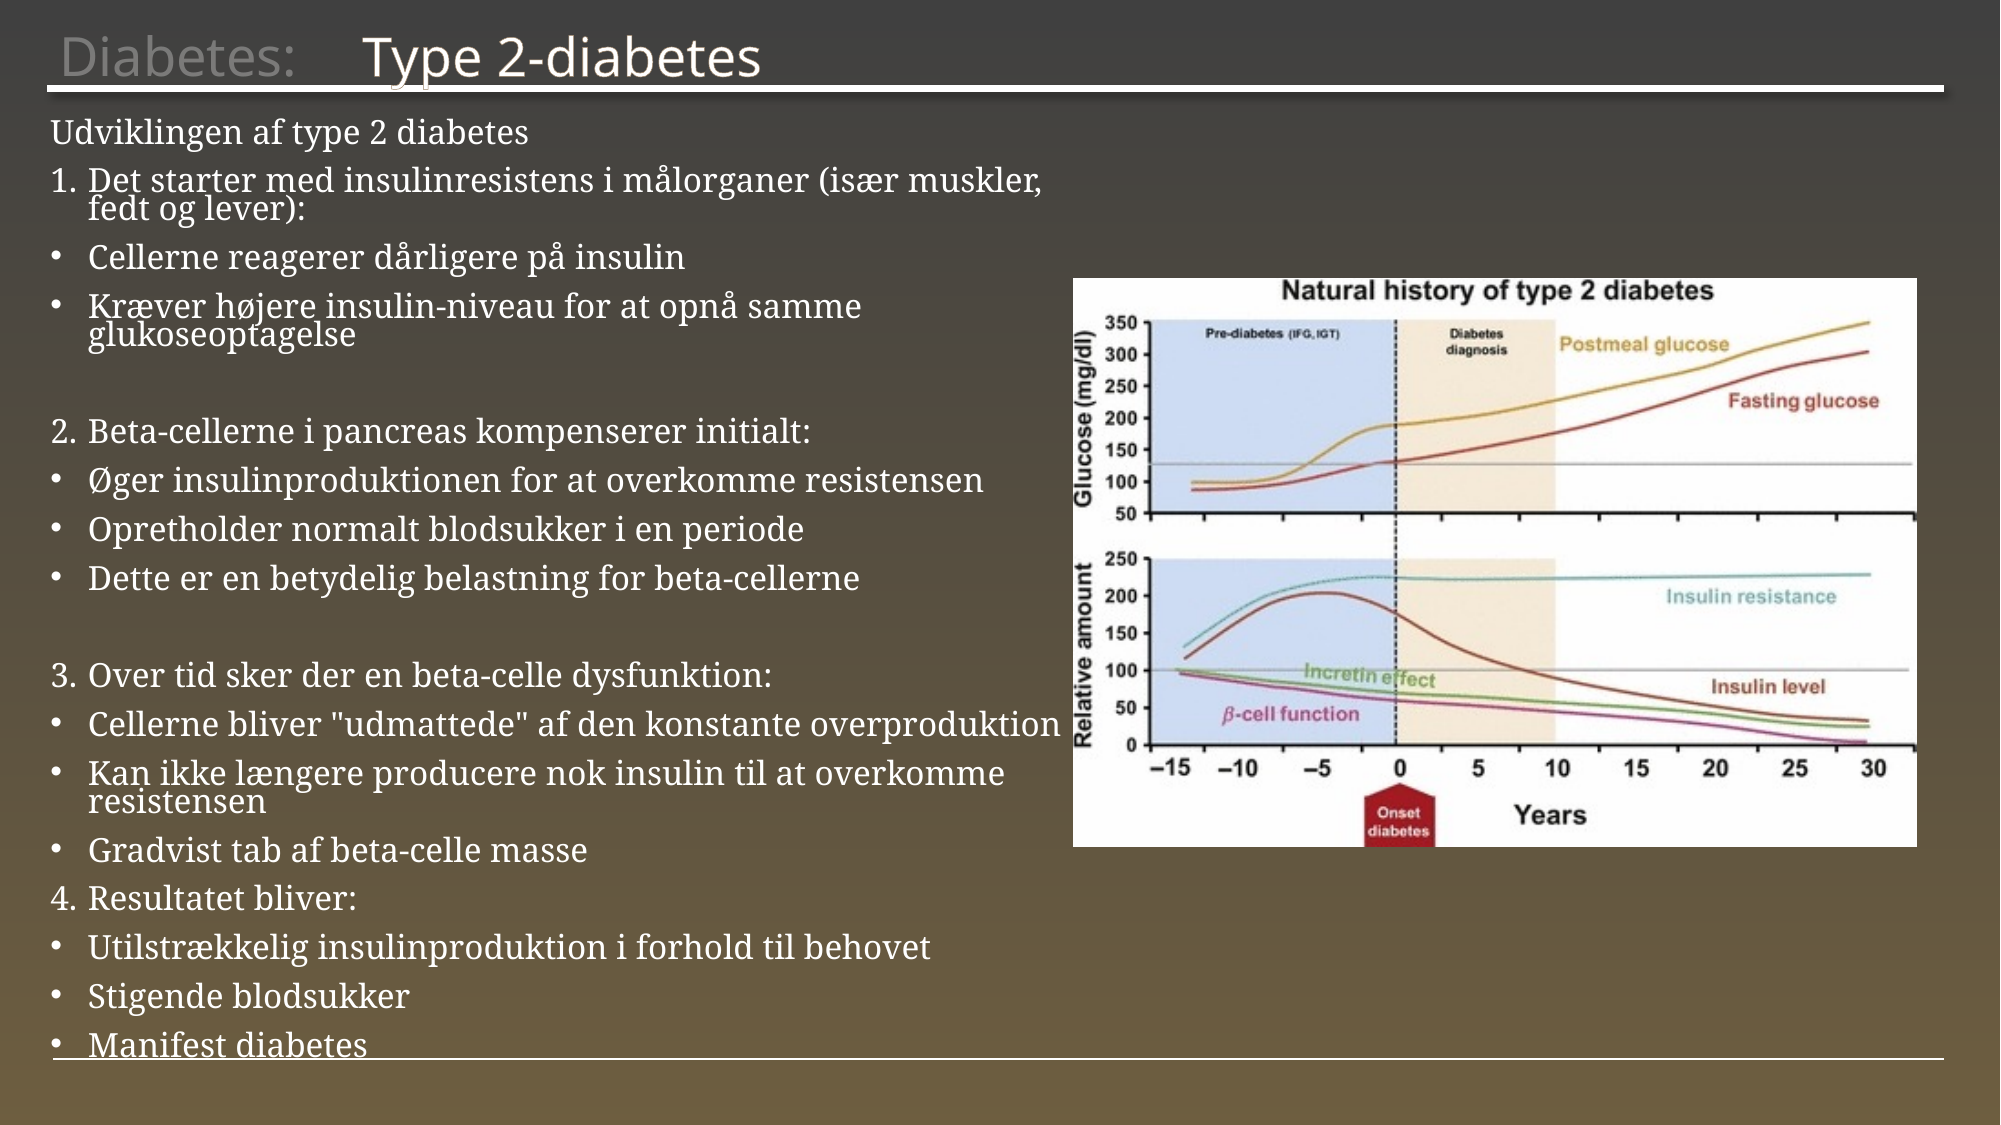

# Diabetes:
Type 2-diabetes
Udviklingen af type 2 diabetes
Det starter med insulinresistens i målorganer (især muskler, fedt og lever):
Cellerne reagerer dårligere på insulin
Kræver højere insulin-niveau for at opnå samme glukoseoptagelse
Beta-cellerne i pancreas kompenserer initialt:
Øger insulinproduktionen for at overkomme resistensen
Opretholder normalt blodsukker i en periode
Dette er en betydelig belastning for beta-cellerne
Over tid sker der en beta-celle dysfunktion:
Cellerne bliver "udmattede" af den konstante overproduktion
Kan ikke længere producere nok insulin til at overkomme resistensen
Gradvist tab af beta-celle masse
Resultatet bliver:
Utilstrækkelig insulinproduktion i forhold til behovet
Stigende blodsukker
Manifest diabetes